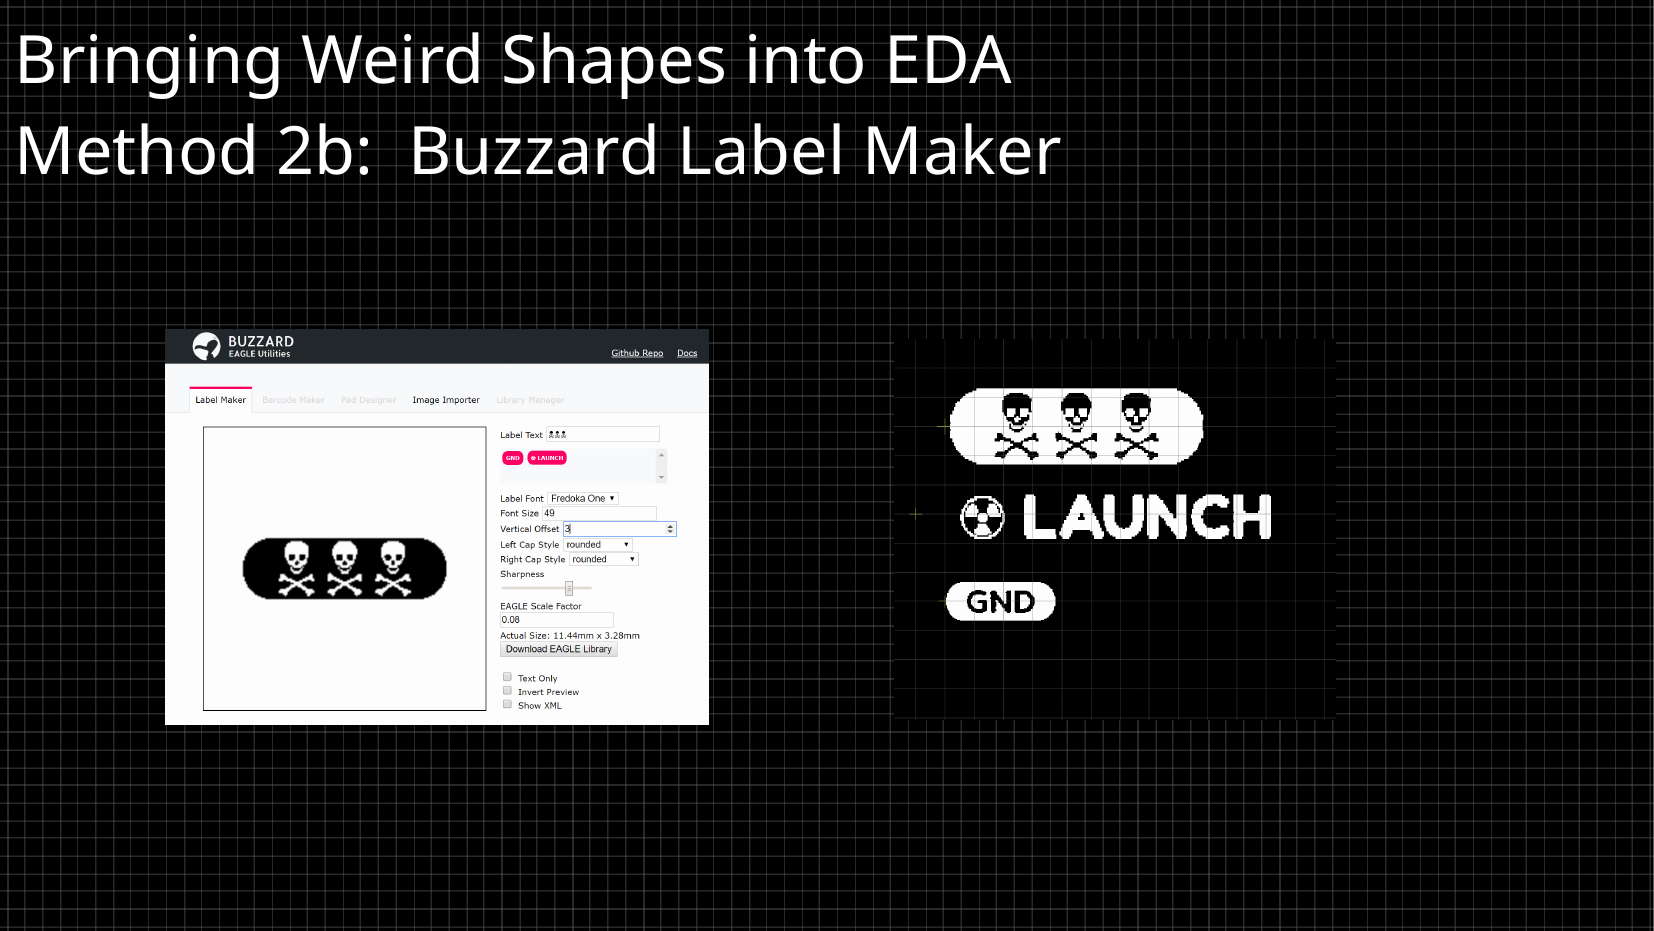

Bringing Weird Shapes into EDA
Method 2b: Buzzard Label Maker